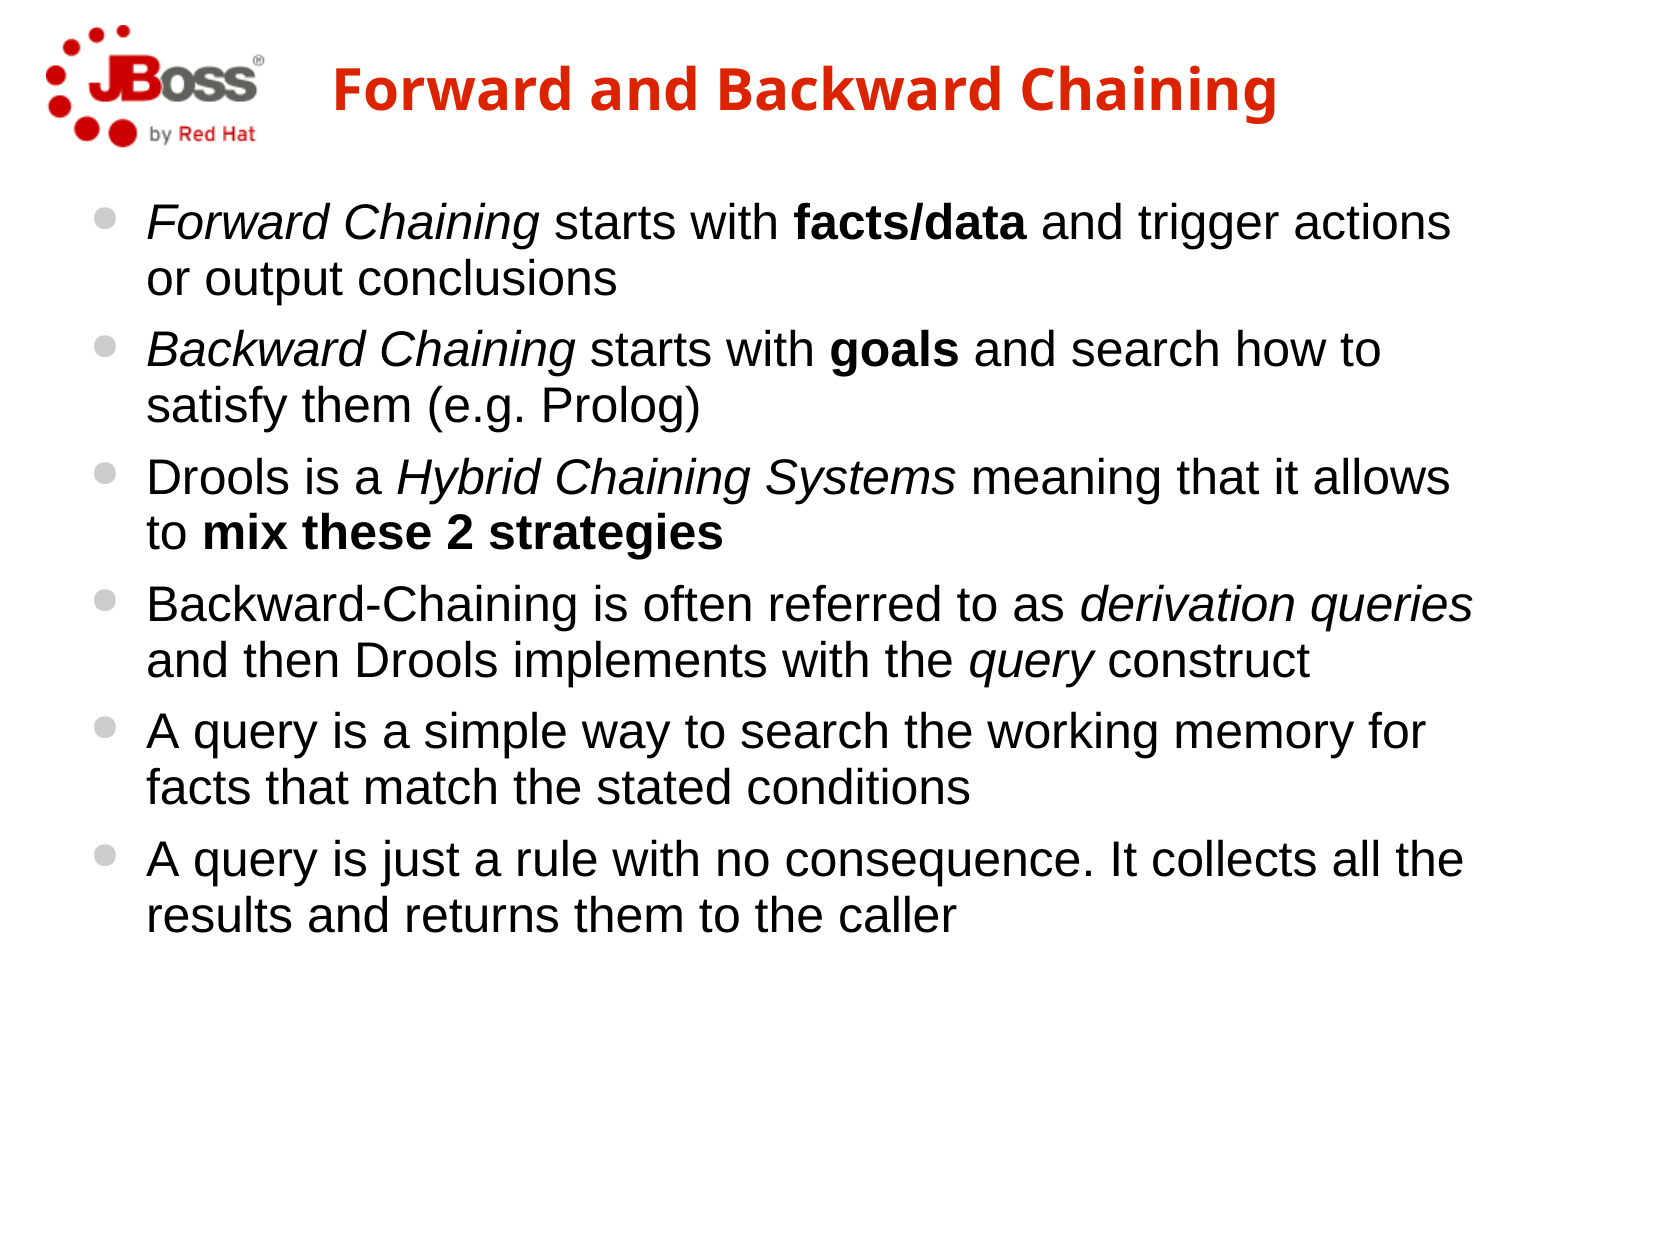

# Forward and Backward Chaining
Forward Chaining starts with facts/data and trigger actions or output conclusions
Backward Chaining starts with goals and search how to satisfy them (e.g. Prolog)
Drools is a Hybrid Chaining Systems meaning that it allows to mix these 2 strategies
Backward-Chaining is often referred to as derivation queries and then Drools implements with the query construct
A query is a simple way to search the working memory for facts that match the stated conditions
A query is just a rule with no consequence. It collects all the results and returns them to the caller